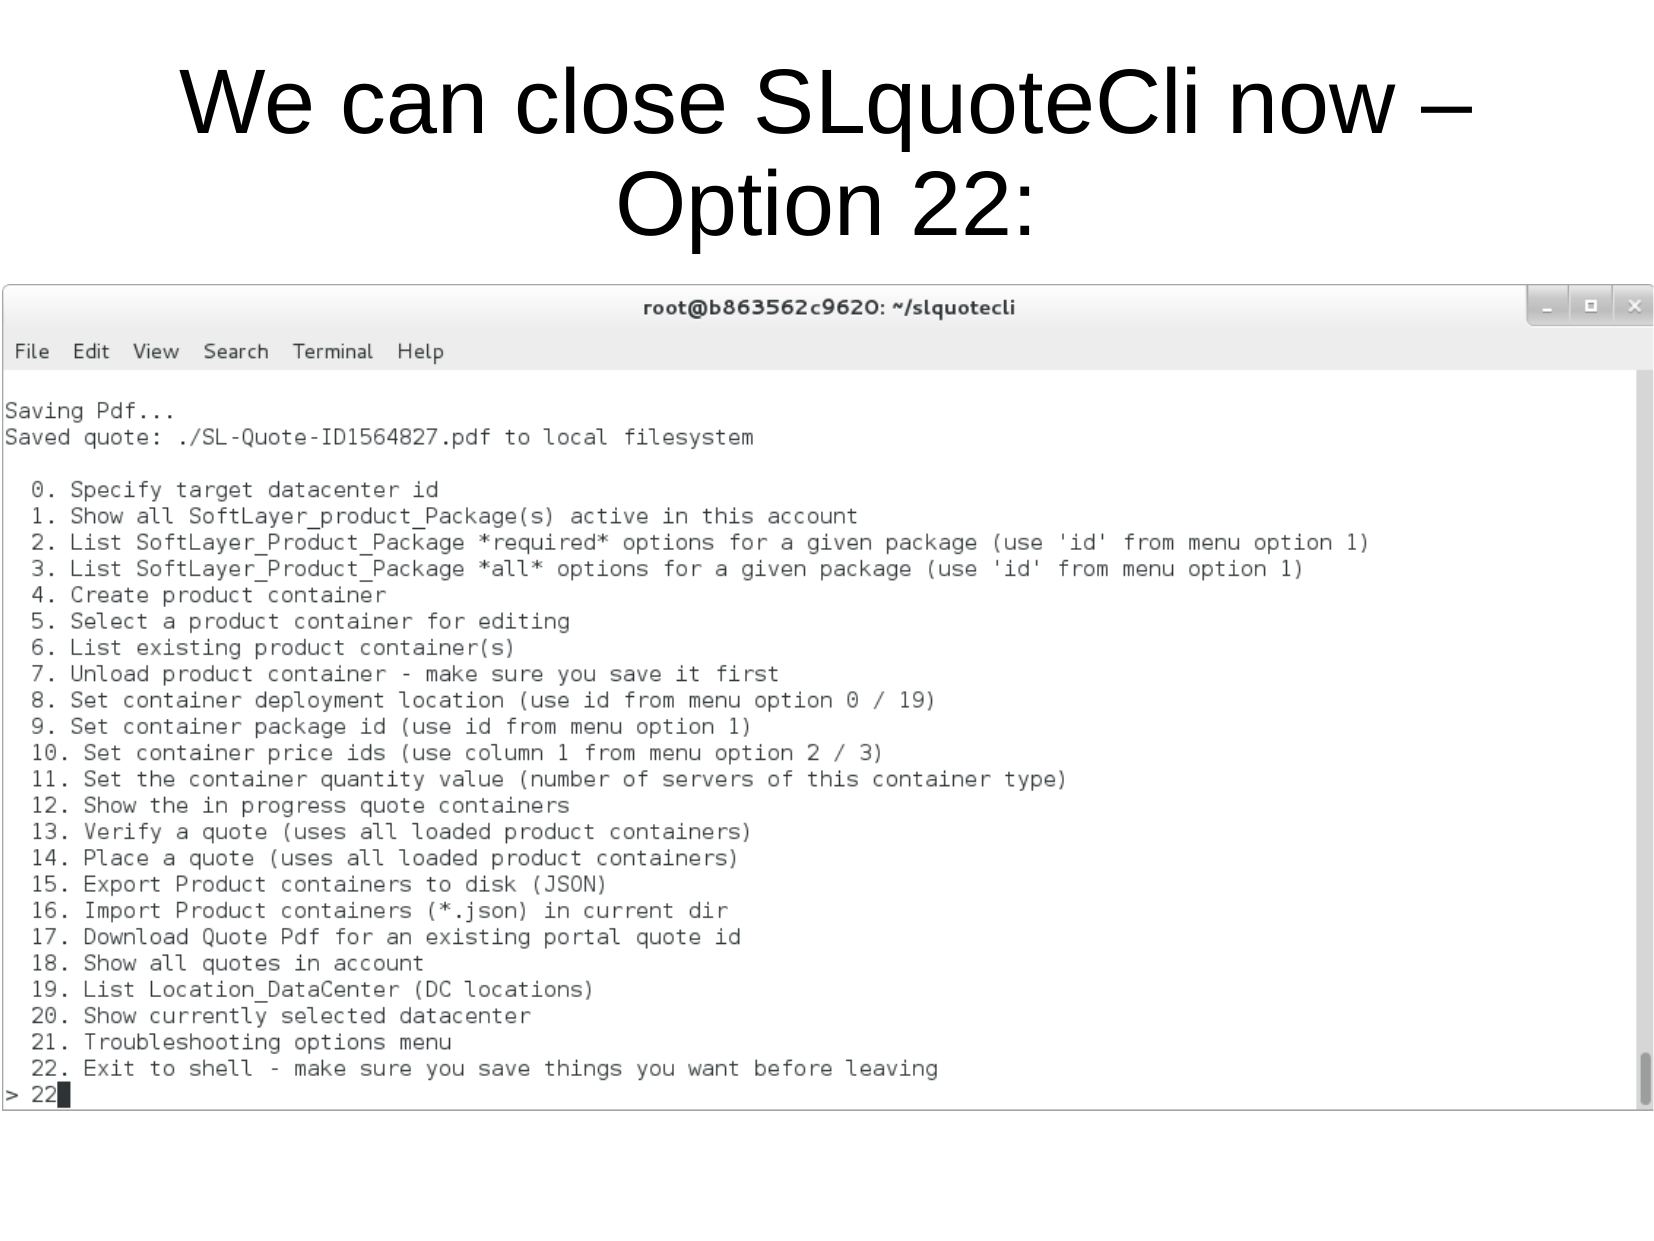

# We can close SLquoteCli now – Option 22: